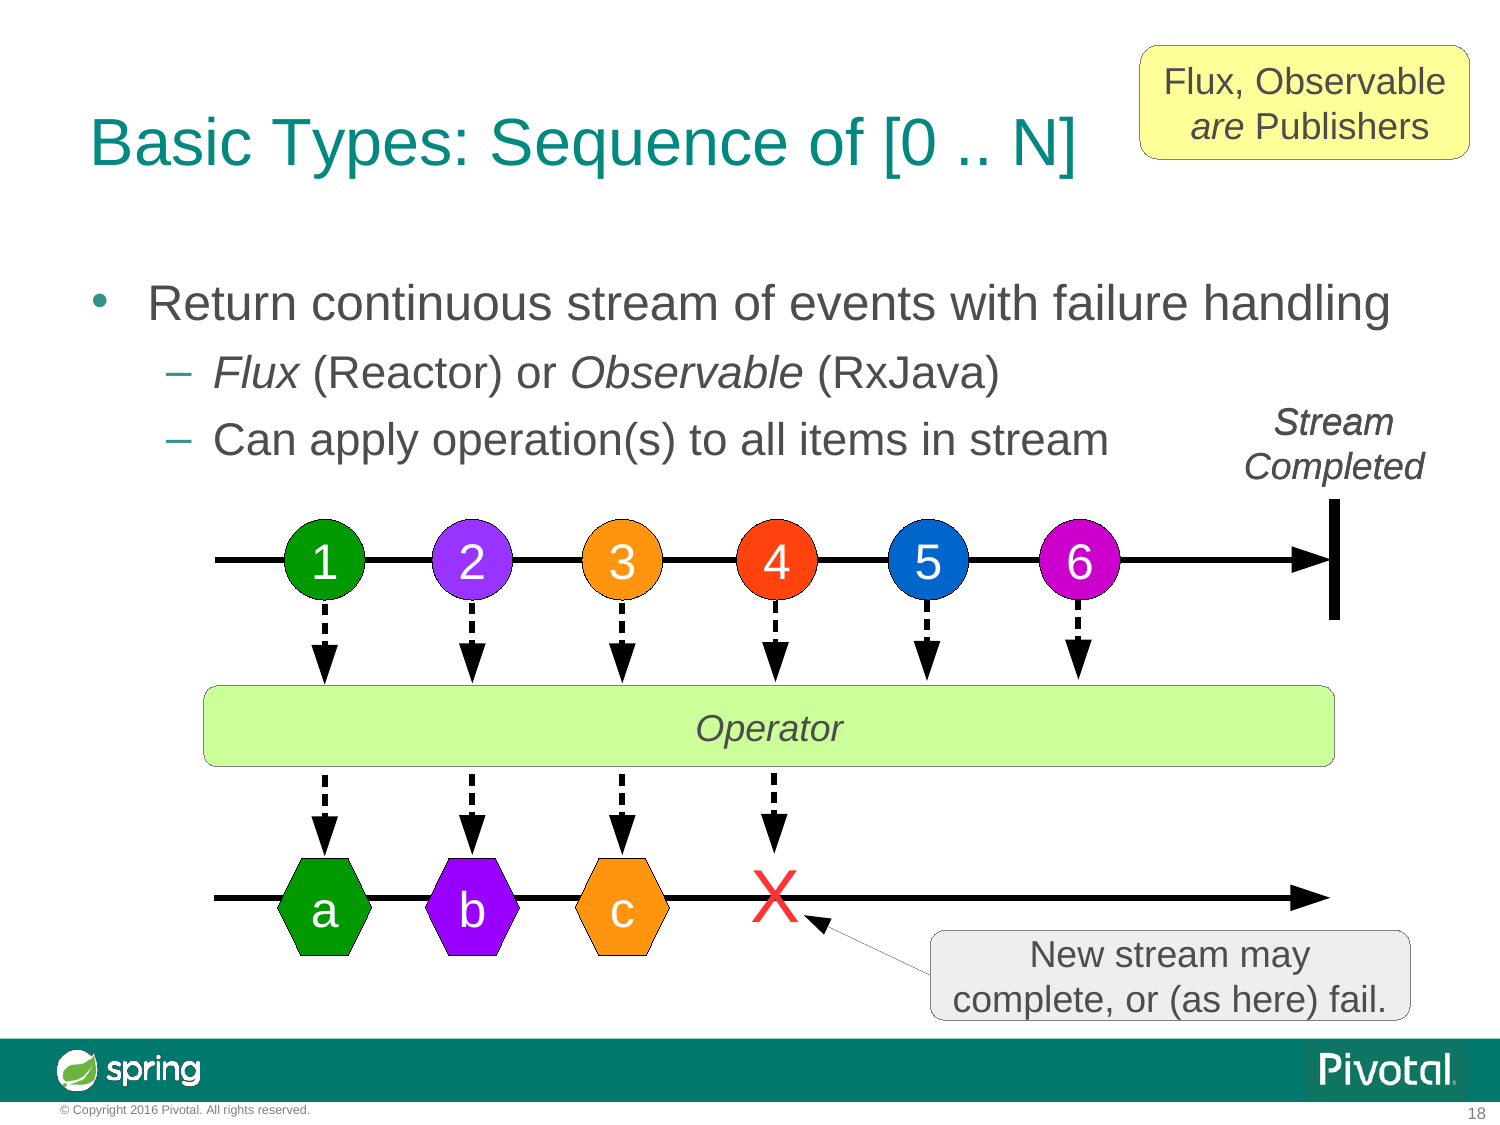

# Basic Types: Sequence of [0 .. N]
Flux, Observable are Publishers
Return continuous stream of events with failure handling
Flux (Reactor) or Observable (RxJava)
Can apply operation(s) to all items in stream
Stream
Completed
Stream
Completed
1
2
3
4
5
6
Operator
X
a
b
c
New stream may complete, or (as here) fail.